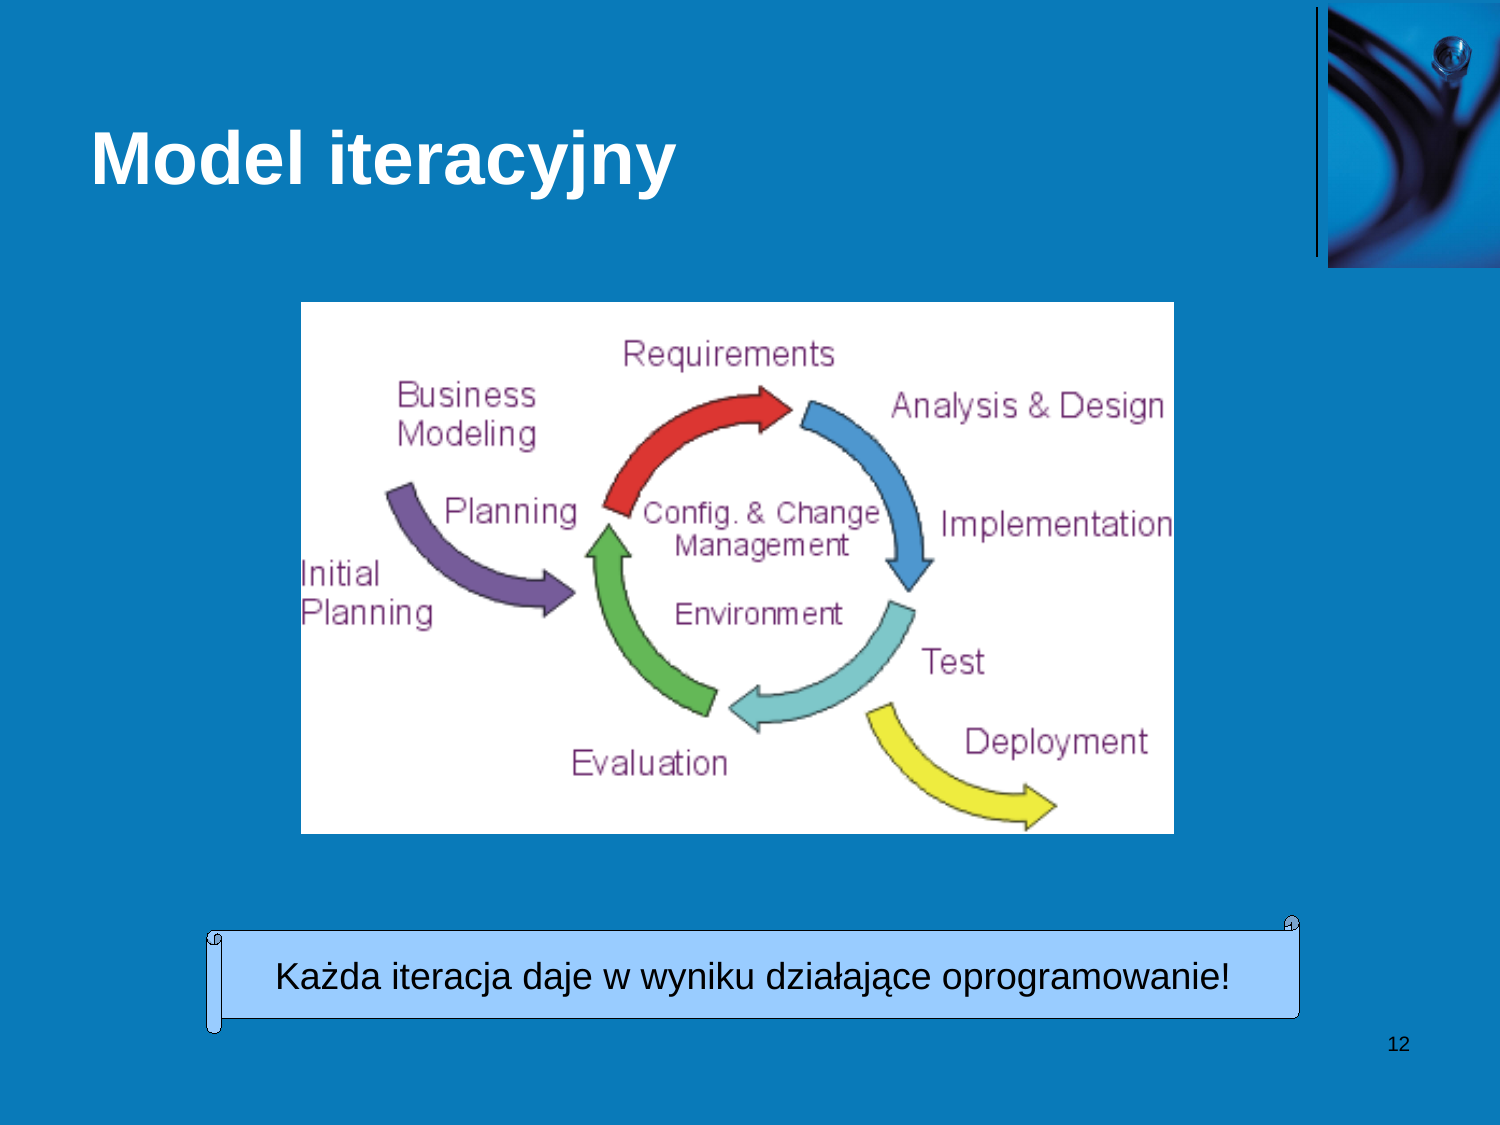

# Model iteracyjny
Każda iteracja daje w wyniku działające oprogramowanie!
12